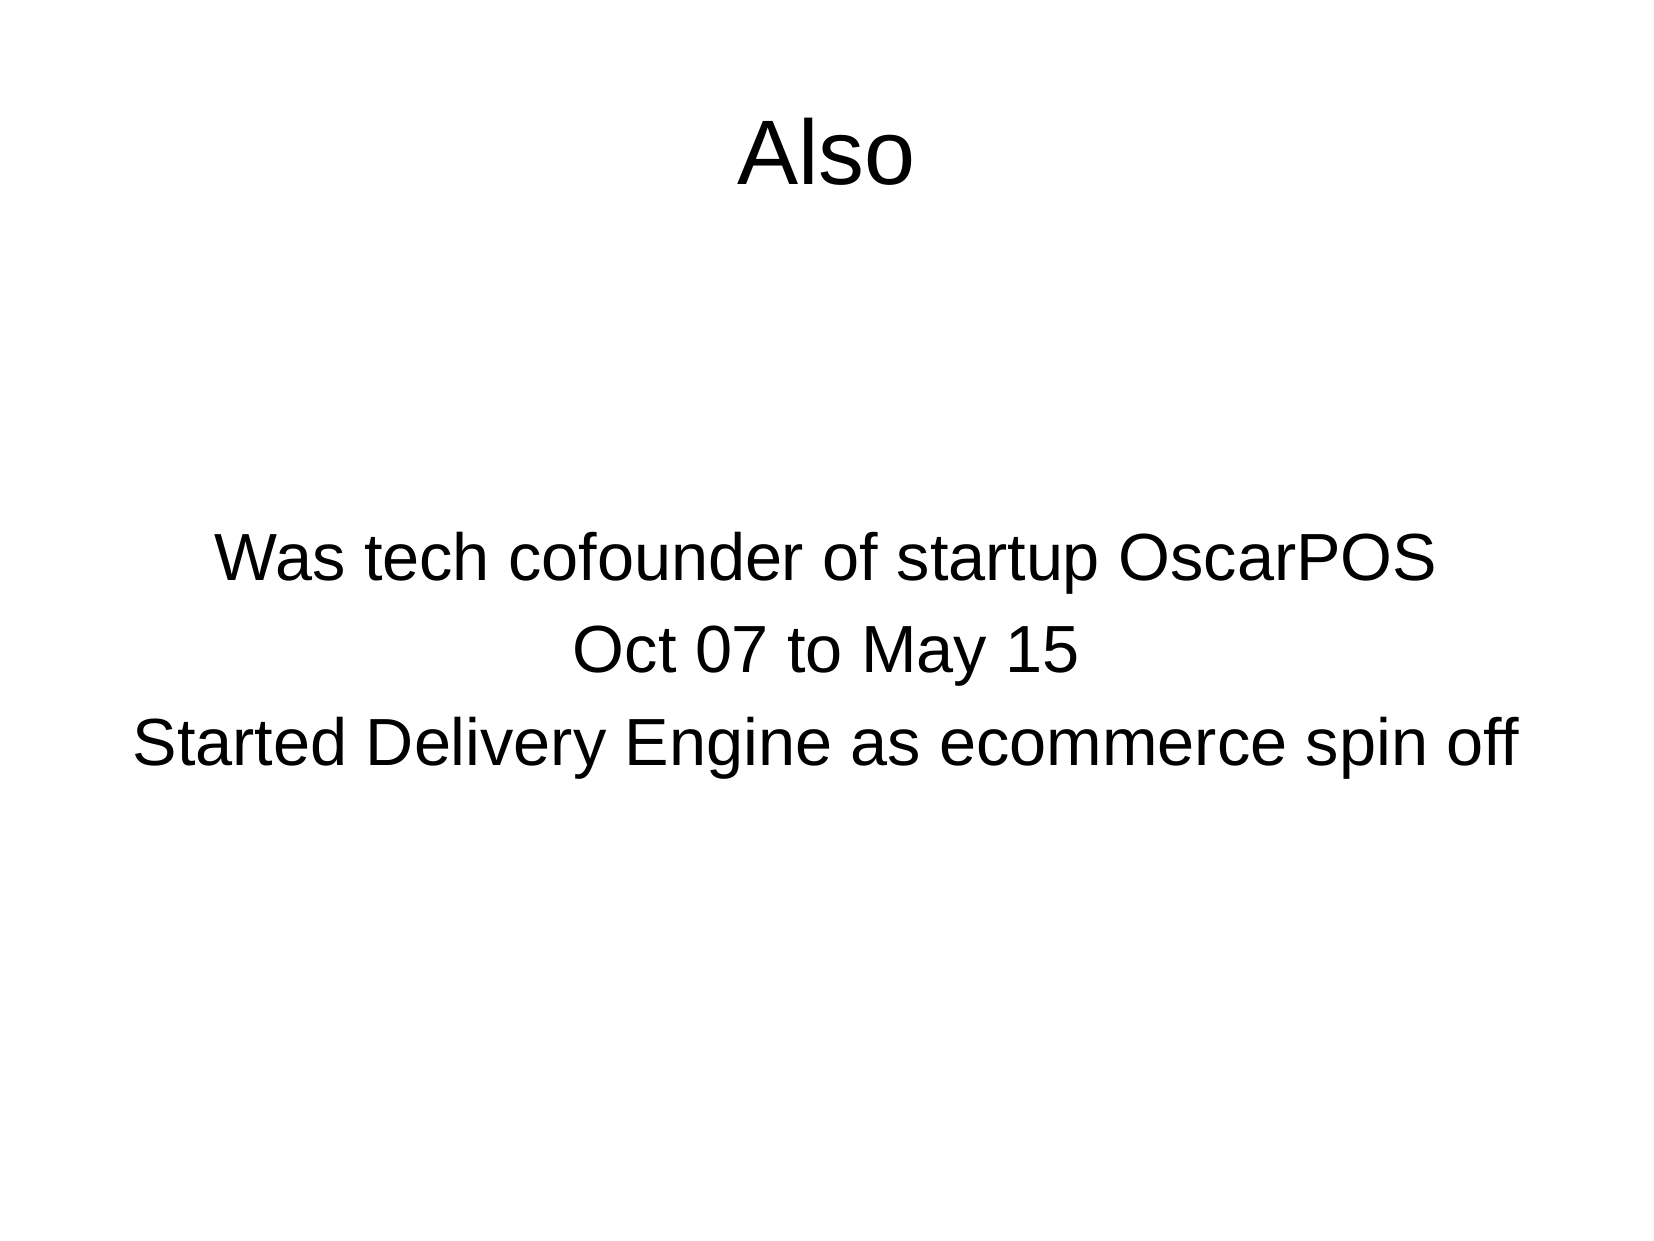

# Also
Was tech cofounder of startup OscarPOS
Oct 07 to May 15
Started Delivery Engine as ecommerce spin off